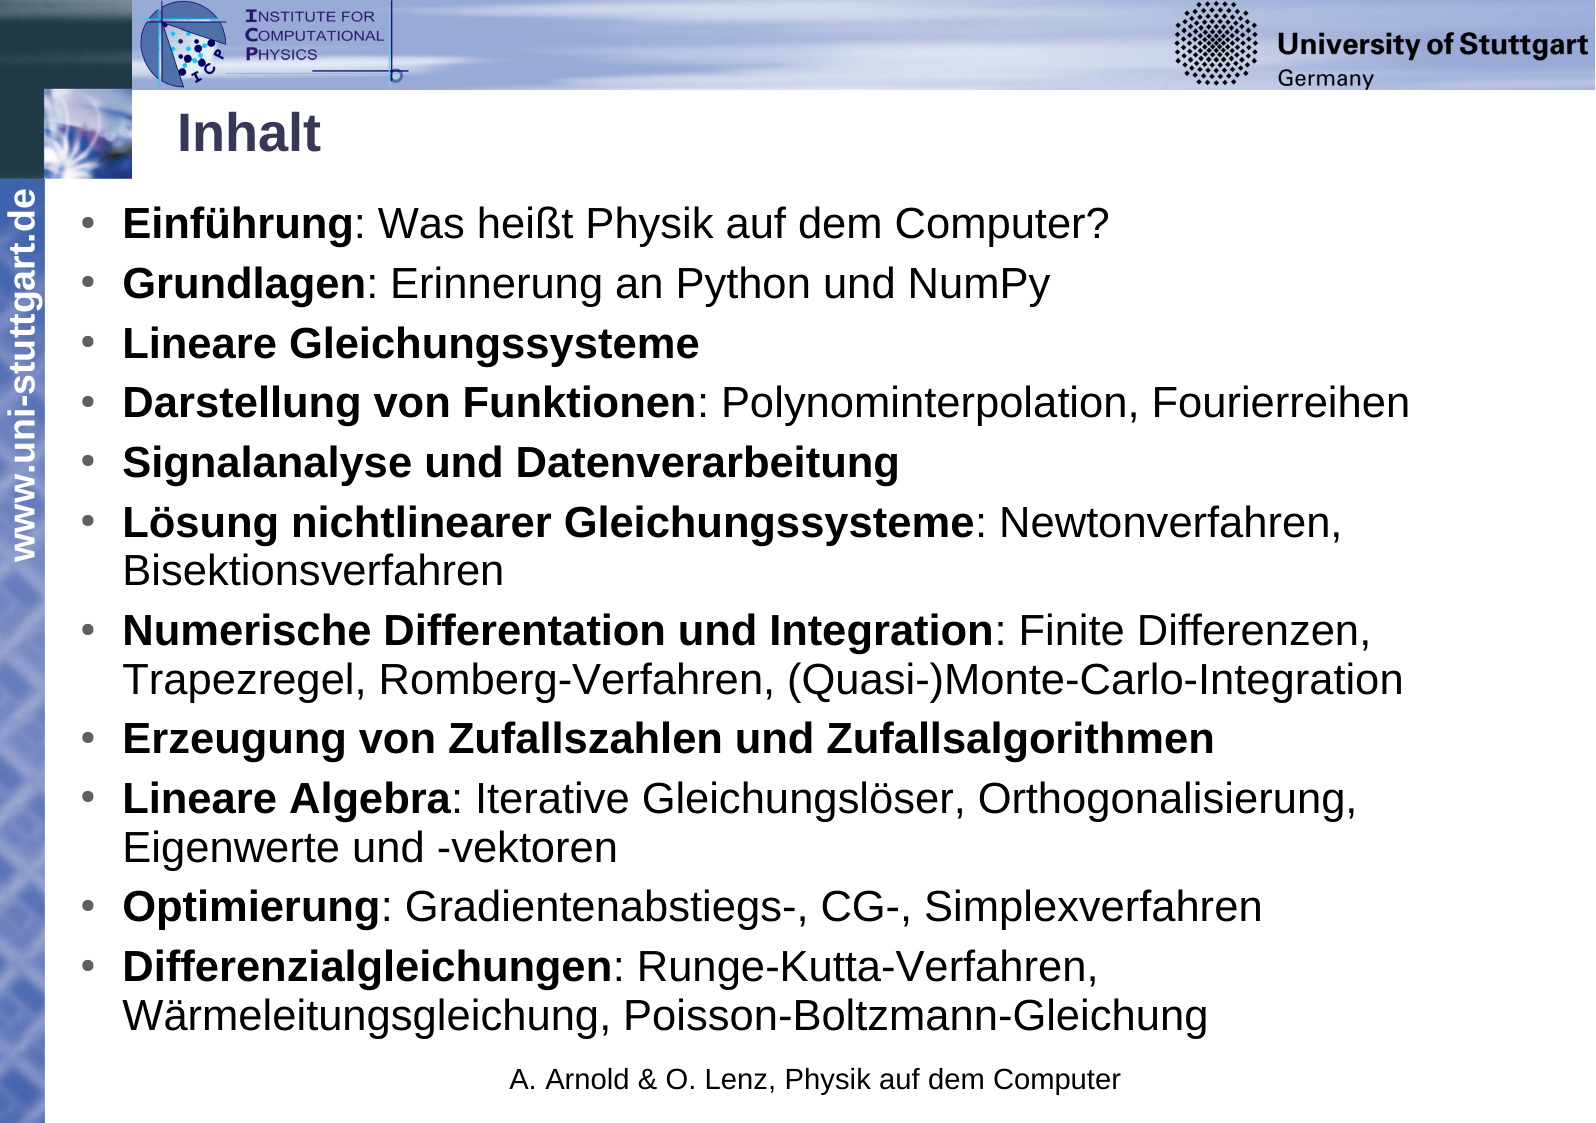

# Inhalt
Einführung: Was heißt Physik auf dem Computer?
Grundlagen: Erinnerung an Python und NumPy
Lineare Gleichungssysteme
Darstellung von Funktionen: Polynominterpolation, Fourierreihen
Signalanalyse und Datenverarbeitung
Lösung nichtlinearer Gleichungssysteme: Newtonverfahren, Bisektionsverfahren
Numerische Differentation und Integration: Finite Differenzen, Trapezregel, Romberg-Verfahren, (Quasi-)Monte-Carlo-Integration
Erzeugung von Zufallszahlen und Zufallsalgorithmen
Lineare Algebra: Iterative Gleichungslöser, Orthogonalisierung, Eigenwerte und -vektoren
Optimierung: Gradientenabstiegs-, CG-, Simplexverfahren
Differenzialgleichungen: Runge-Kutta-Verfahren, Wärmeleitungsgleichung, Poisson-Boltzmann-Gleichung
A. Arnold & O. Lenz, Physik auf dem Computer